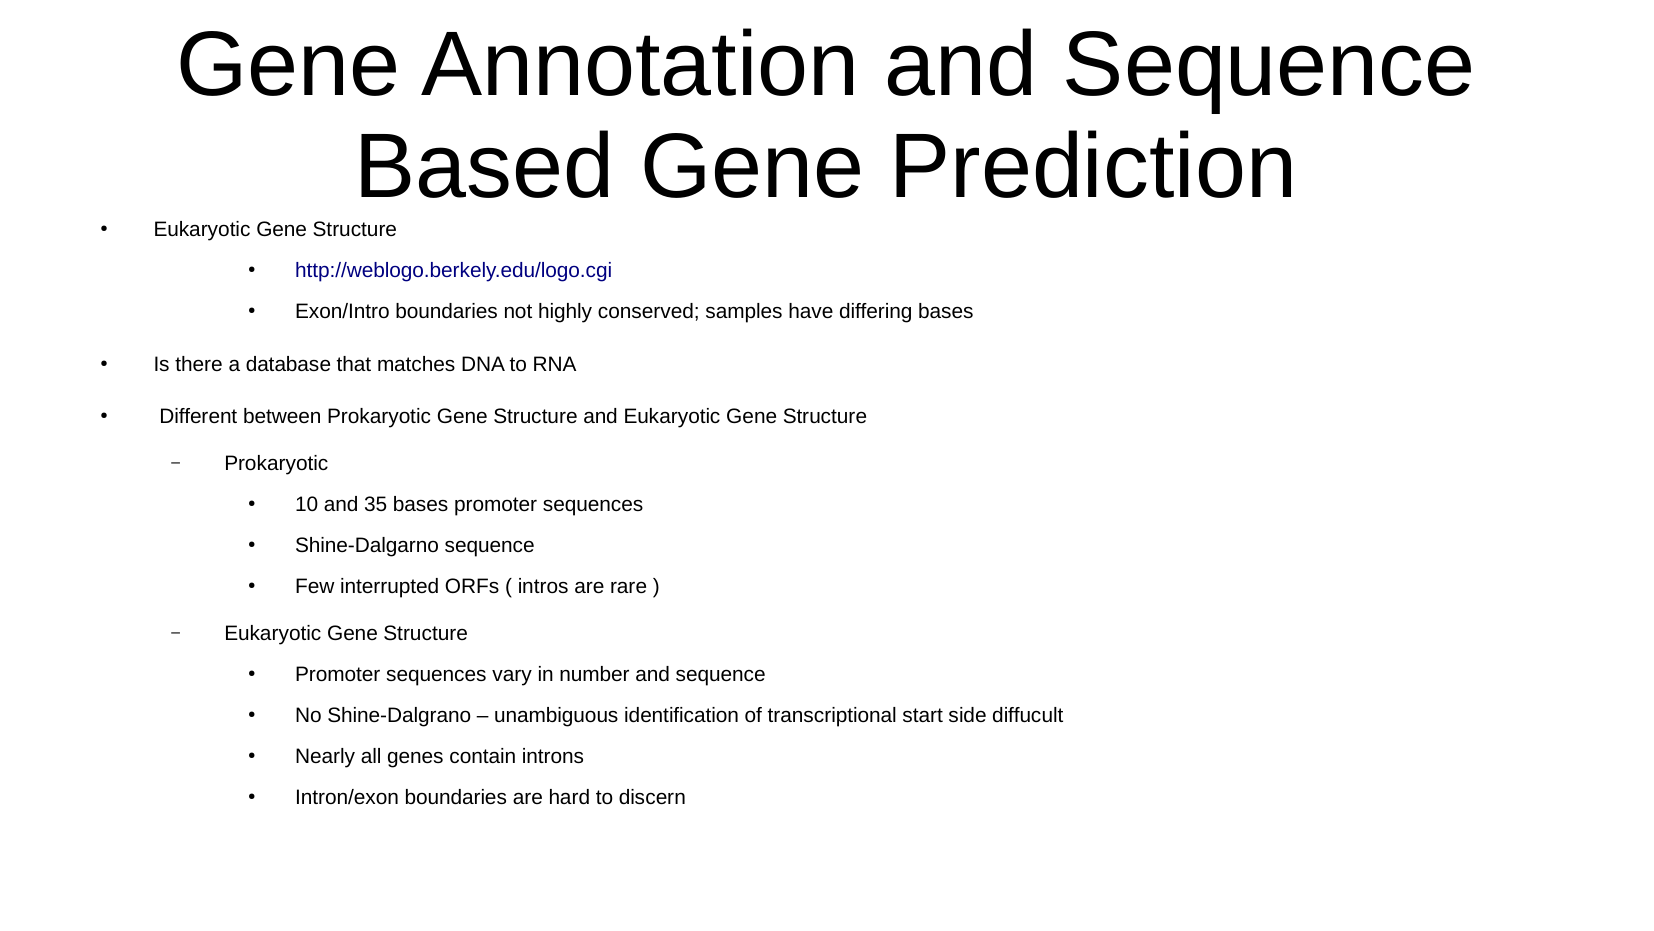

# Gene Annotation and Sequence Based Gene Prediction
Eukaryotic Gene Structure
http://weblogo.berkely.edu/logo.cgi
Exon/Intro boundaries not highly conserved; samples have differing bases
Is there a database that matches DNA to RNA
 Different between Prokaryotic Gene Structure and Eukaryotic Gene Structure
Prokaryotic
10 and 35 bases promoter sequences
Shine-Dalgarno sequence
Few interrupted ORFs ( intros are rare )
Eukaryotic Gene Structure
Promoter sequences vary in number and sequence
No Shine-Dalgrano – unambiguous identification of transcriptional start side diffucult
Nearly all genes contain introns
Intron/exon boundaries are hard to discern